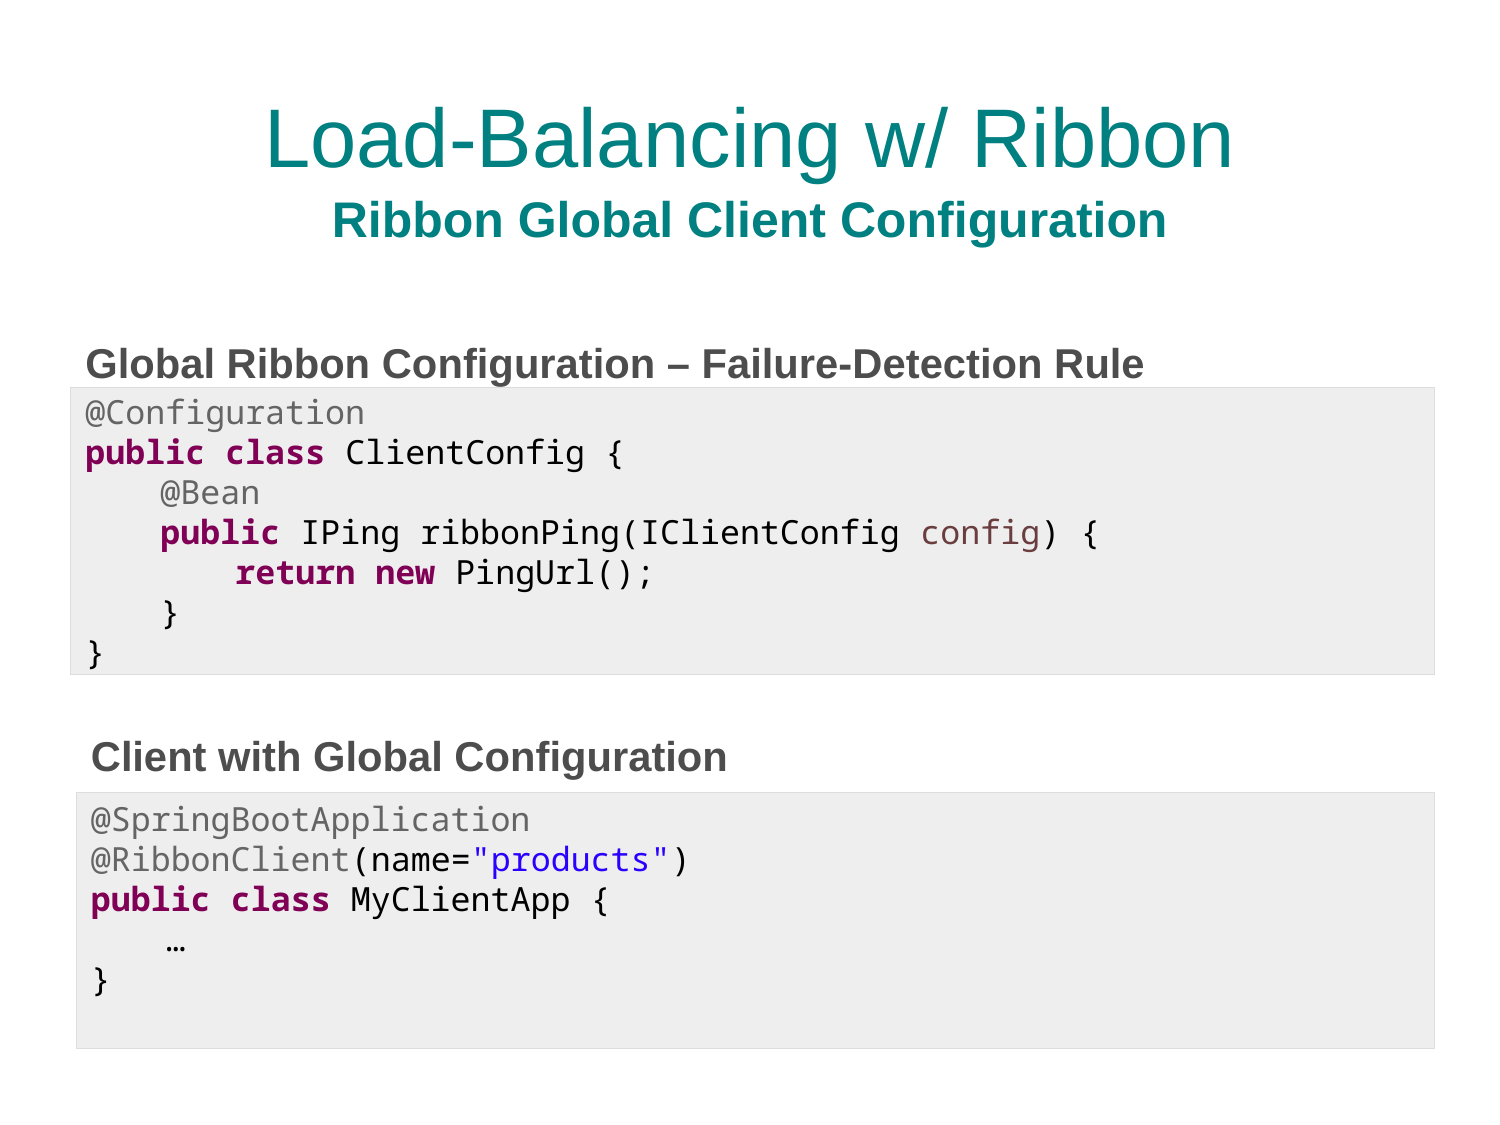

# Load-Balancing w/ Ribbon
Ribbon Global Client Configuration
Global Ribbon Configuration – Failure-Detection Rule
@Configuration
public class ClientConfig {
	@Bean
	public IPing ribbonPing(IClientConfig config) {
		return new PingUrl();
	}
}
Client with Global Configuration
@SpringBootApplication
@RibbonClient(name="products")
public class MyClientApp {
	…
}